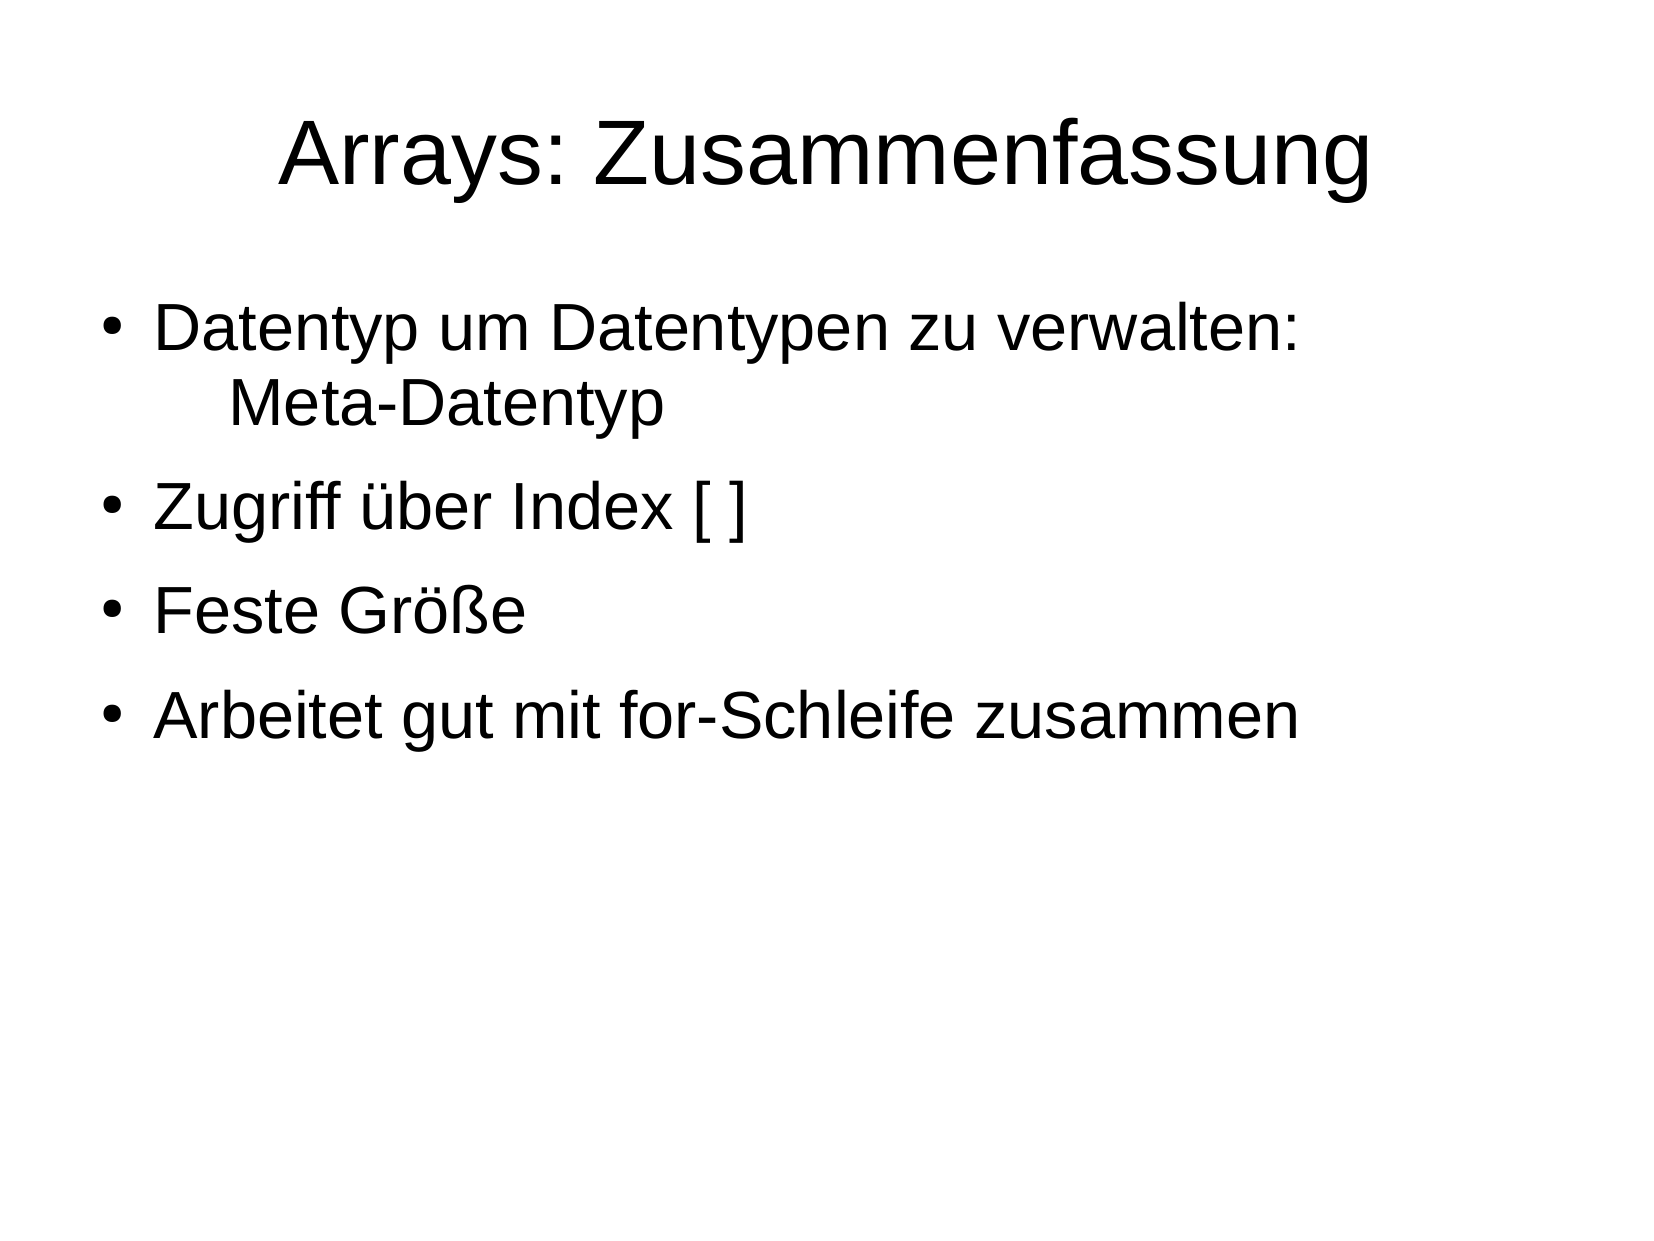

# Arrays: Zusammenfassung
Datentyp um Datentypen zu verwalten:
	Meta-Datentyp
Zugriff über Index [ ]
Feste Größe
Arbeitet gut mit for-Schleife zusammen